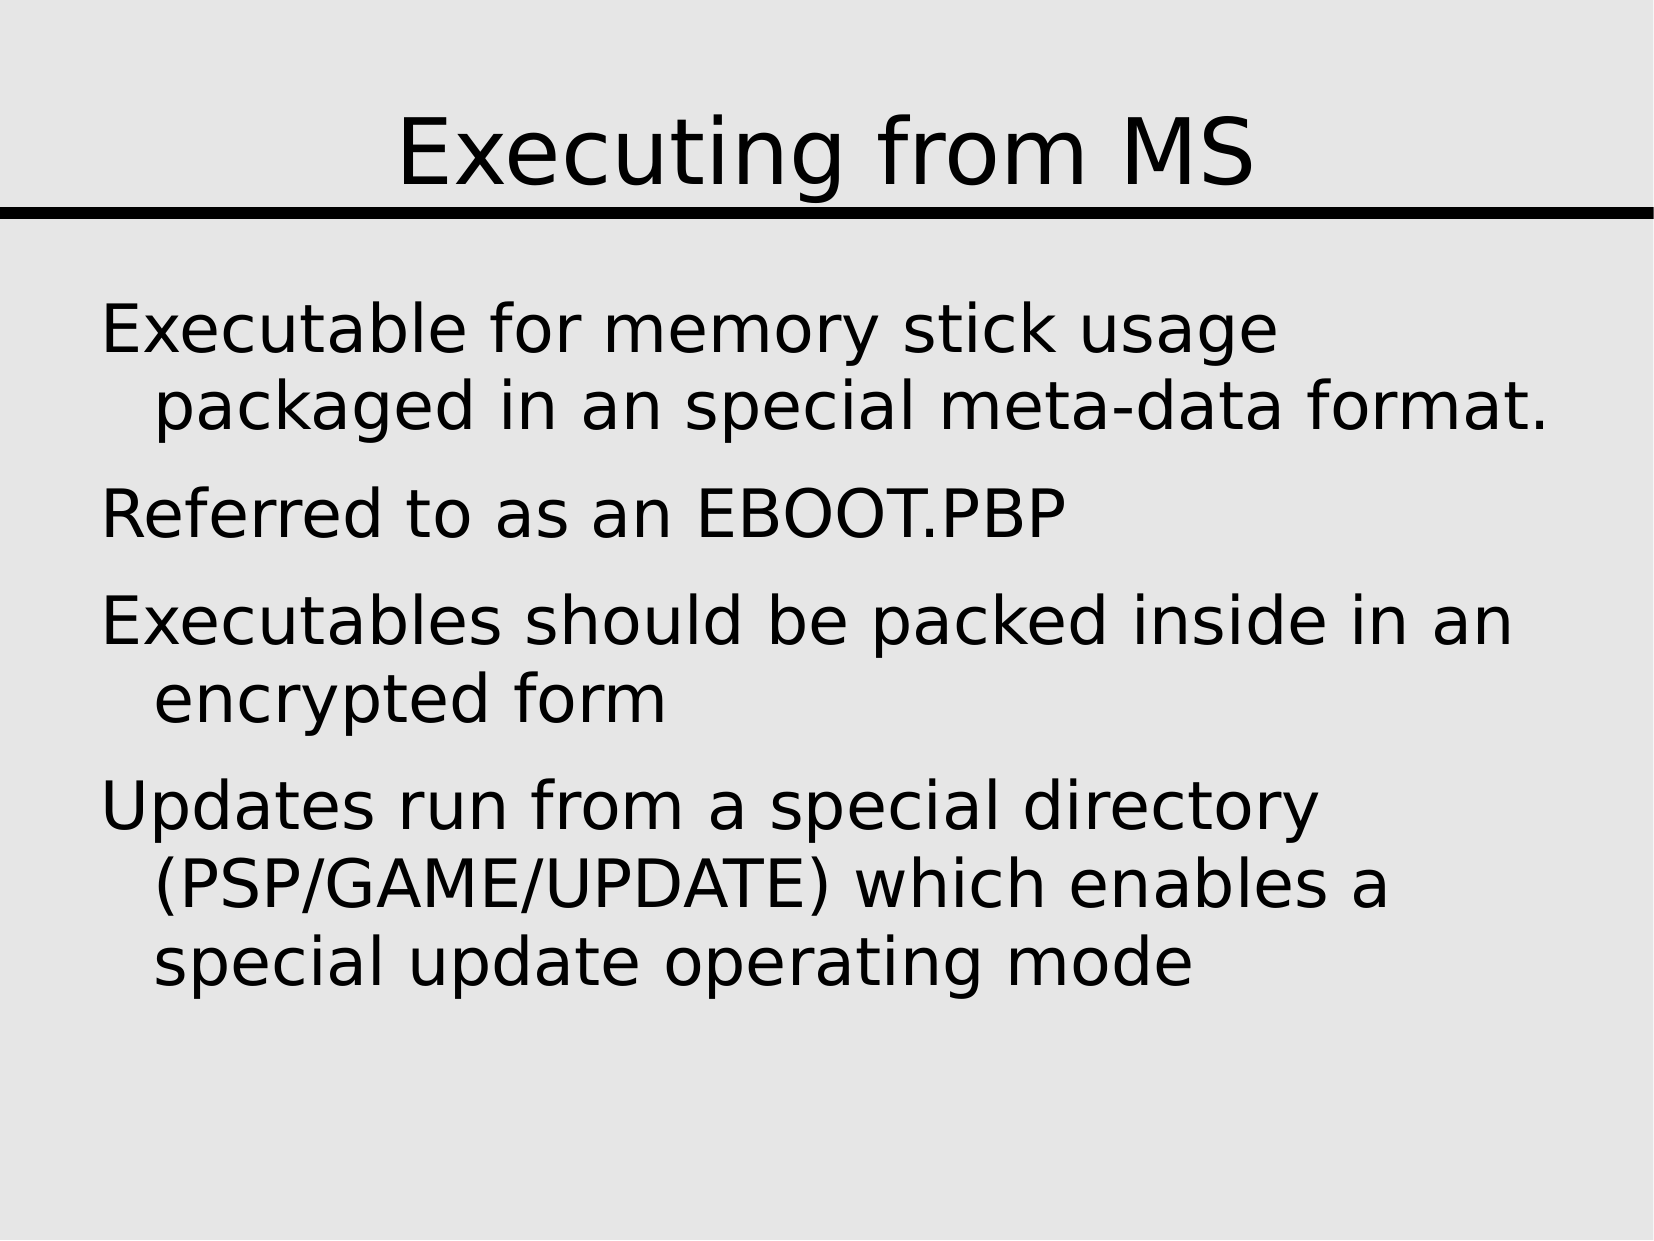

# Executing from MS
Executable for memory stick usage packaged in an special meta-data format.
Referred to as an EBOOT.PBP
Executables should be packed inside in an encrypted form
Updates run from a special directory (PSP/GAME/UPDATE) which enables a special update operating mode